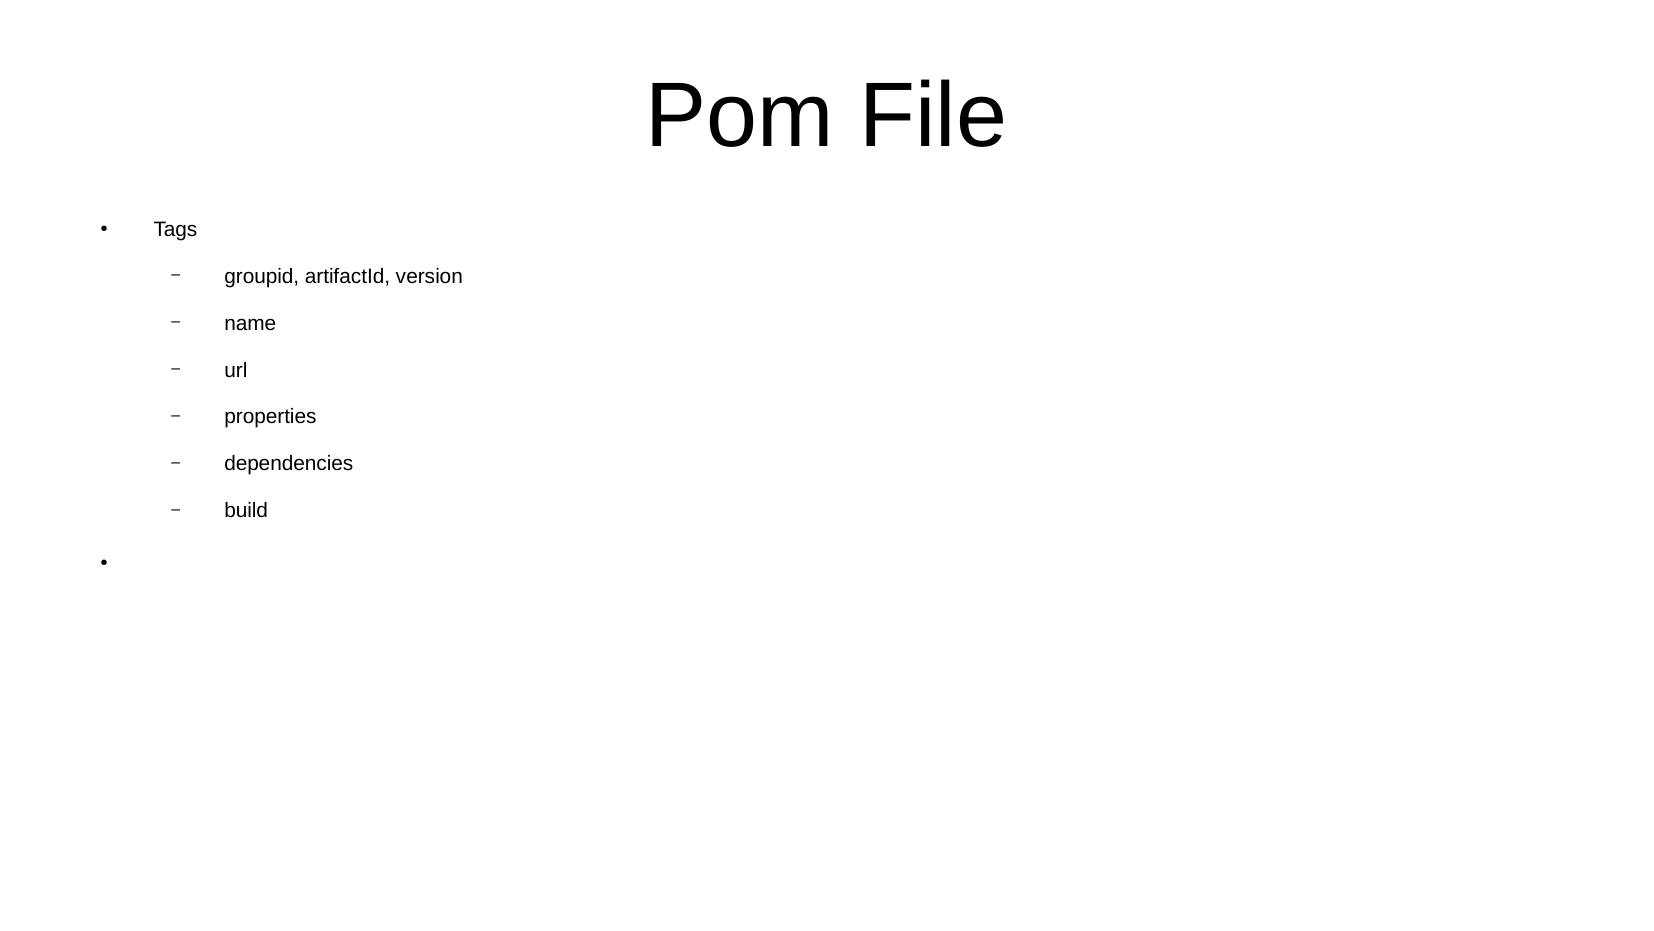

# Pom File
Tags
groupid, artifactId, version
name
url
properties
dependencies
build